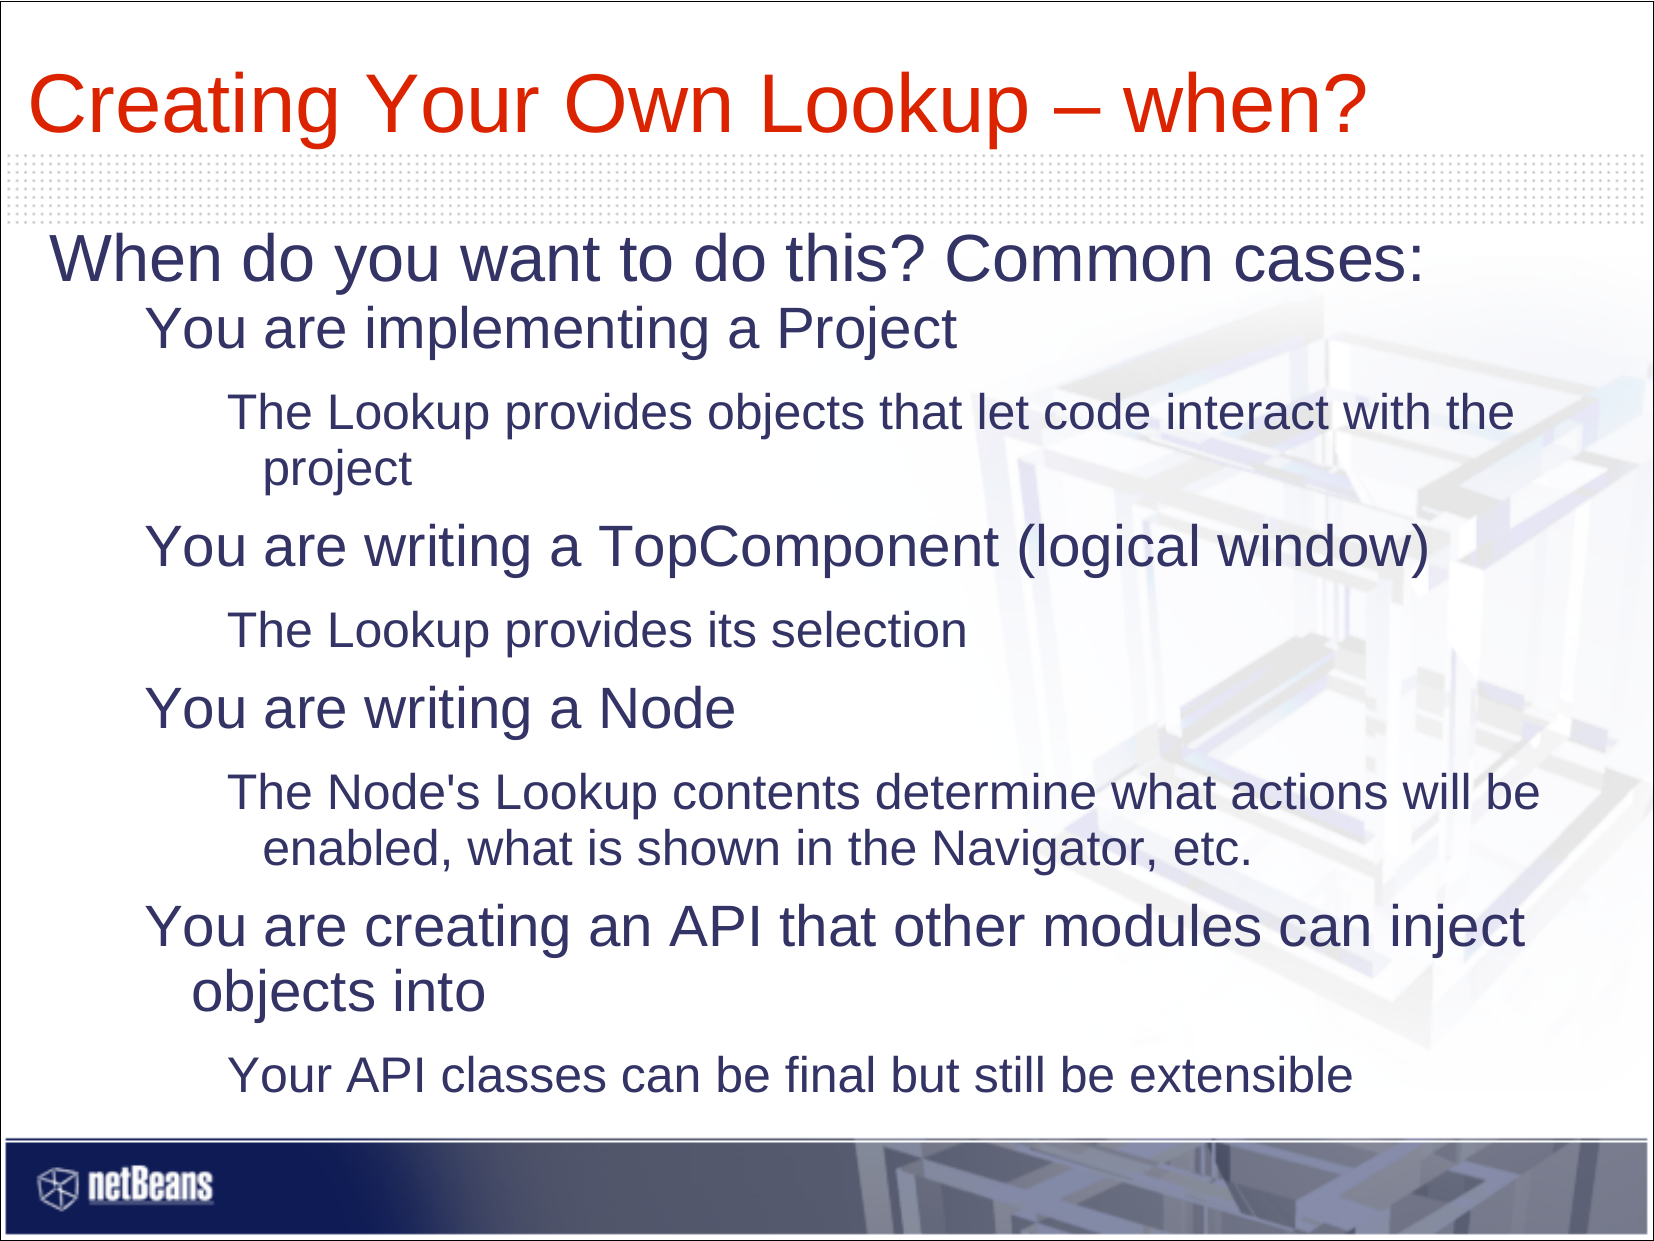

# Creating Your Own Lookup – when?
When do you want to do this? Common cases:
You are implementing a Project
The Lookup provides objects that let code interact with the project
You are writing a TopComponent (logical window)
The Lookup provides its selection
You are writing a Node
The Node's Lookup contents determine what actions will be enabled, what is shown in the Navigator, etc.
You are creating an API that other modules can inject objects into
Your API classes can be final but still be extensible